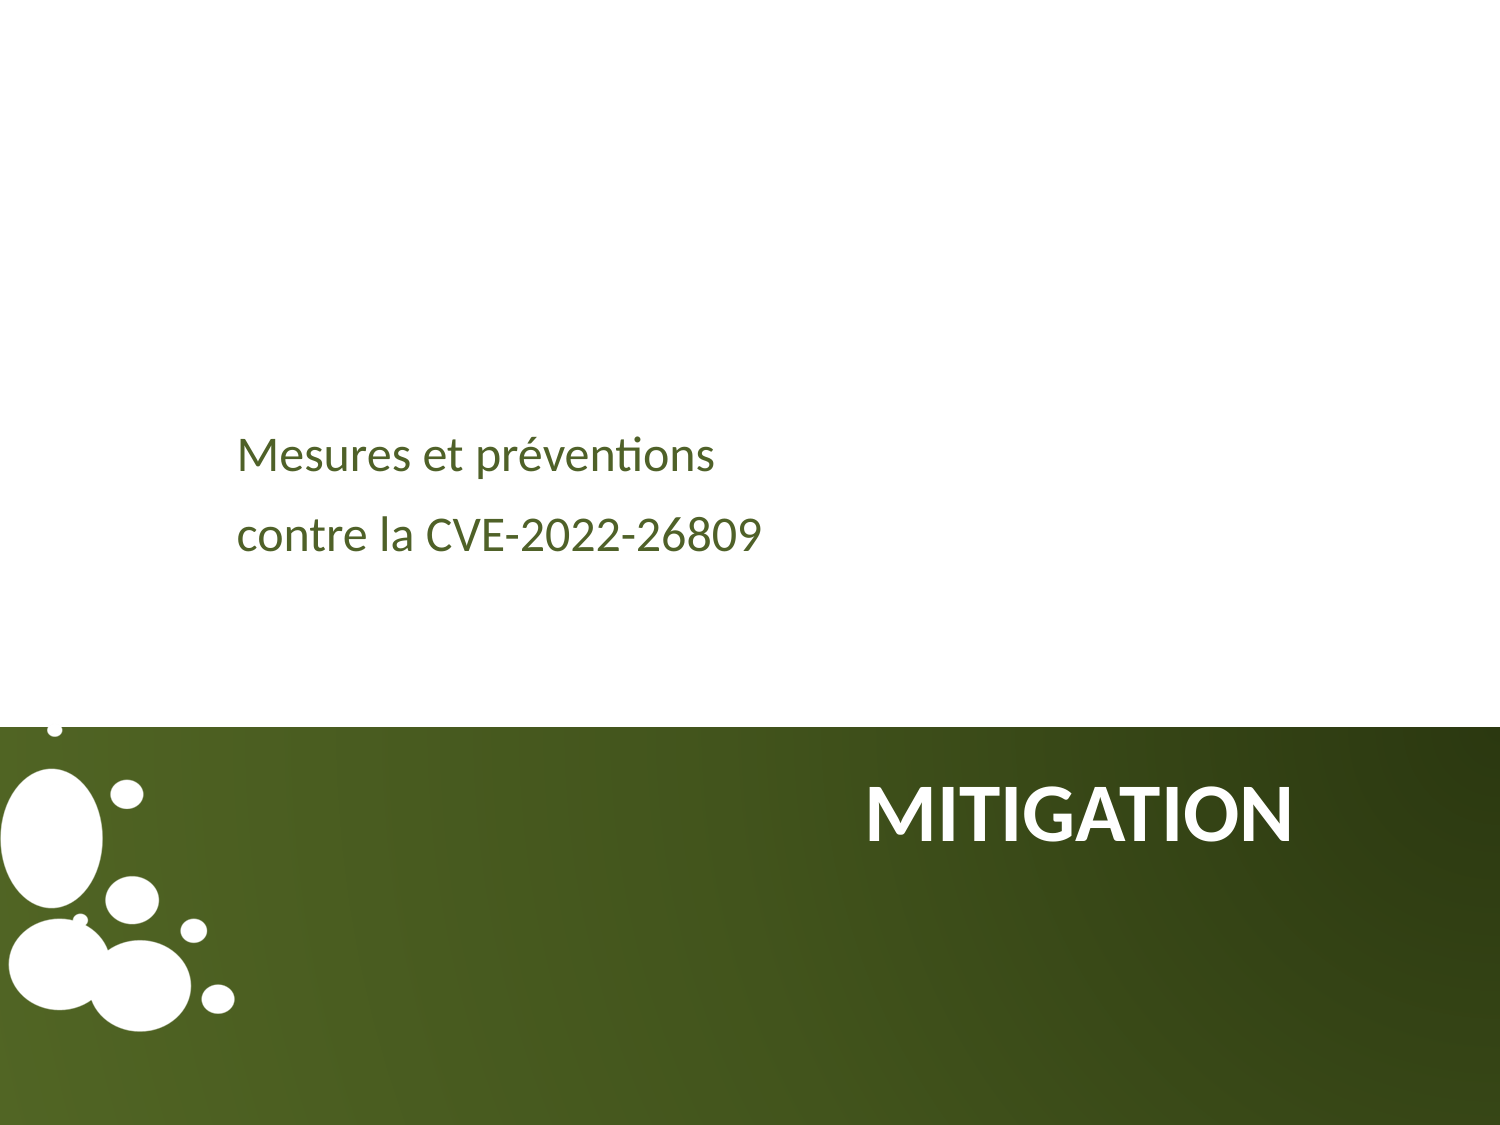

Mesures et préventions
contre la CVE-2022-26809
# MITIGATION